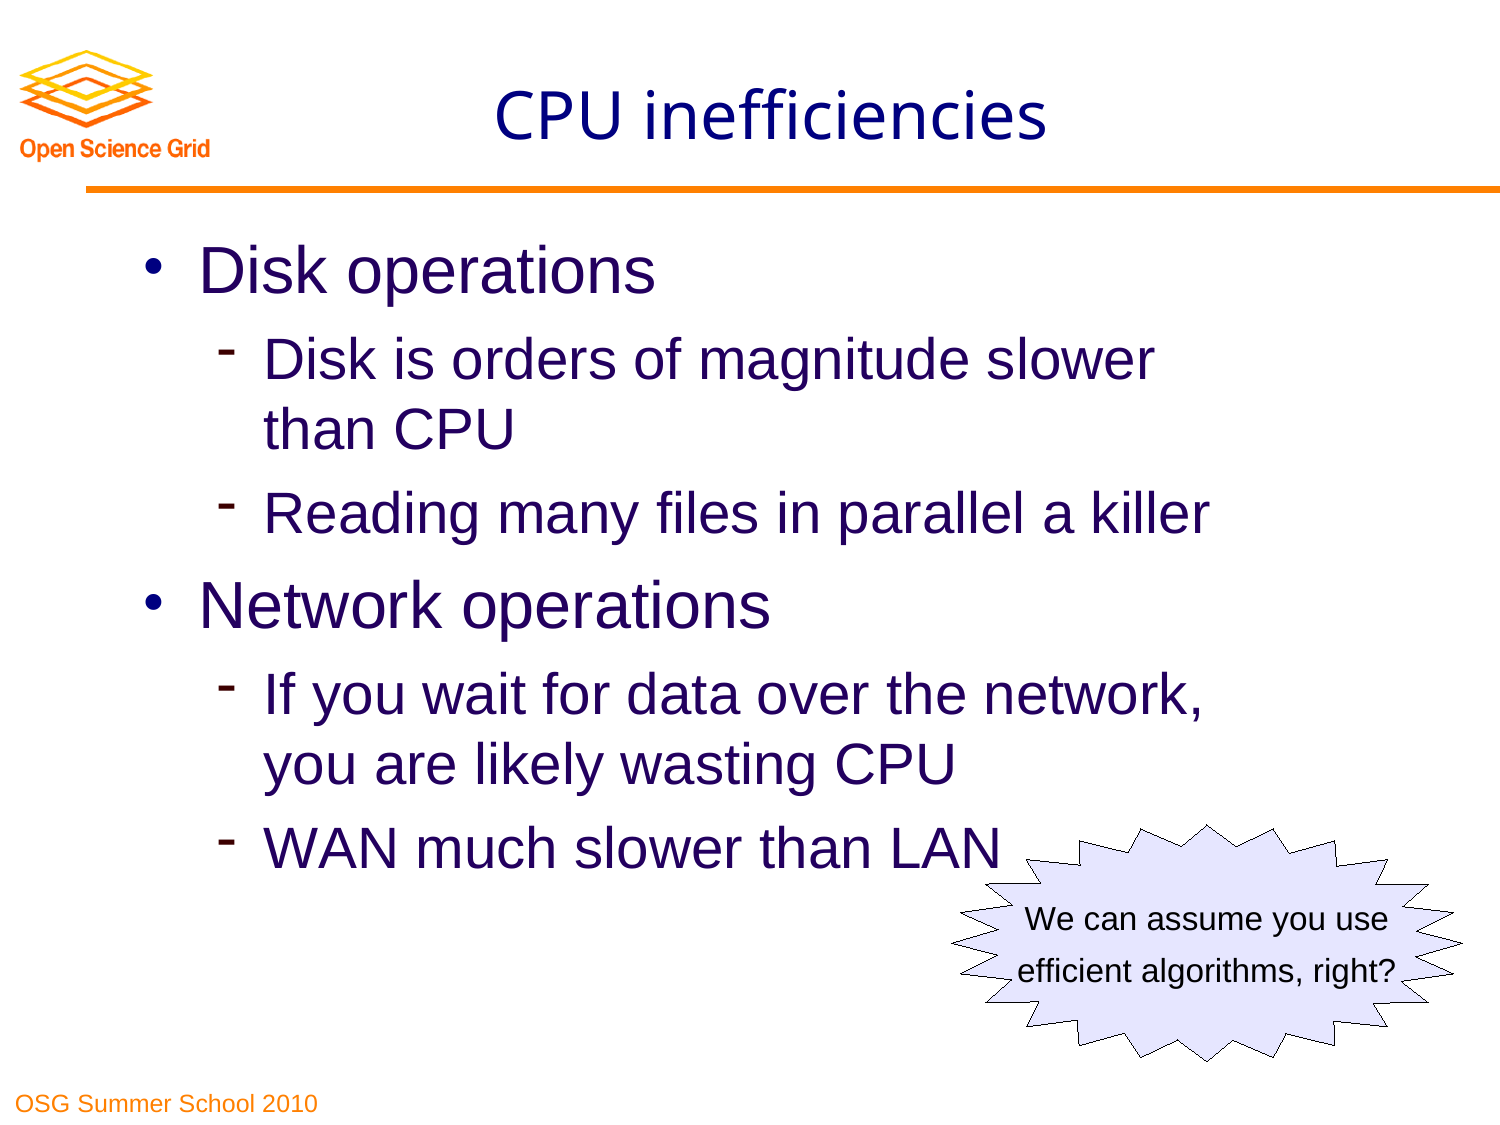

# CPU inefficiencies
Disk operations
Disk is orders of magnitude slower
than CPU
Reading many files in parallel a killer
Network operations
If you wait for data over the network,
you are likely wasting CPU
WAN much slower than LAN
We can assume you use
efficient algorithms, right?